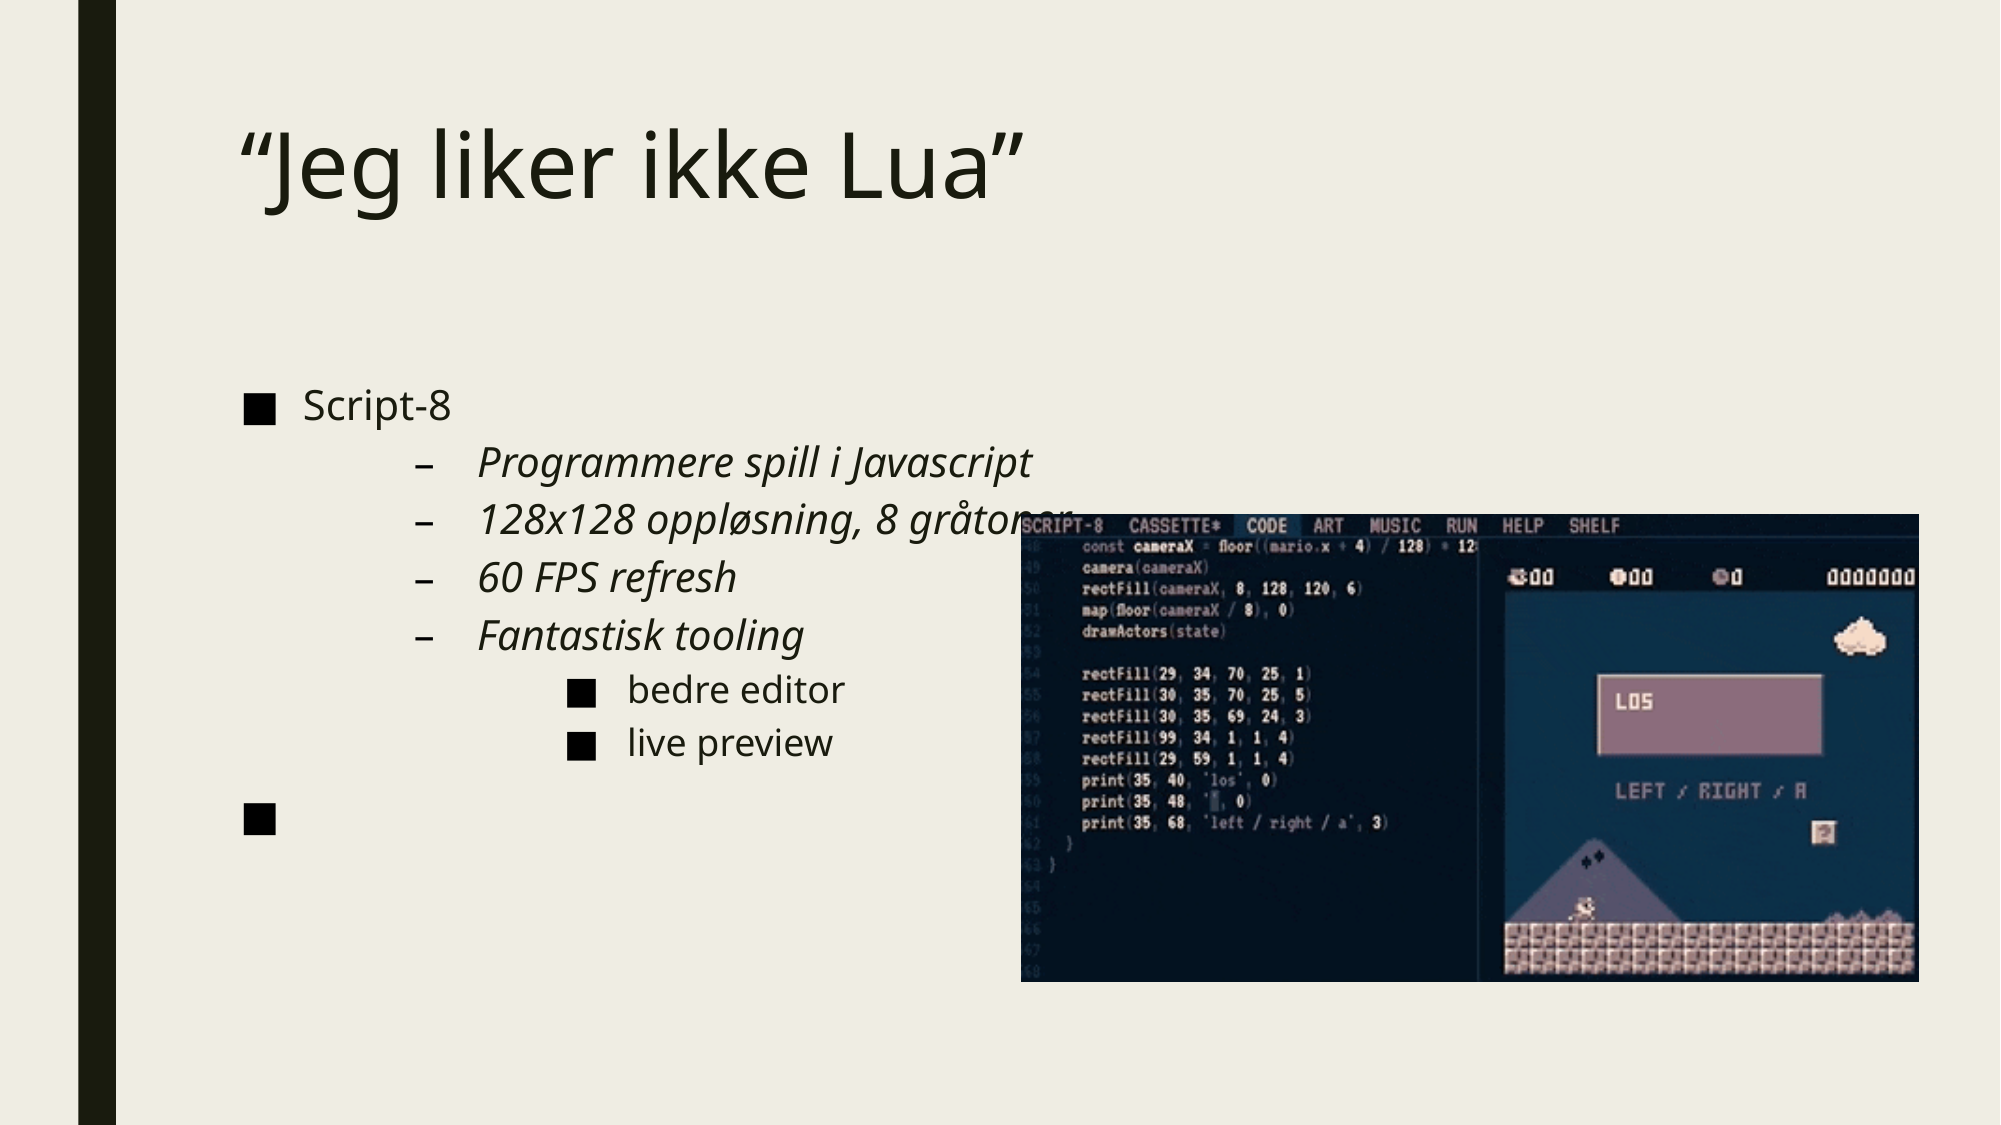

# “Jeg liker ikke Lua”
Script-8
Programmere spill i Javascript
128x128 oppløsning, 8 gråtoner
60 FPS refresh
Fantastisk tooling
bedre editor
live preview